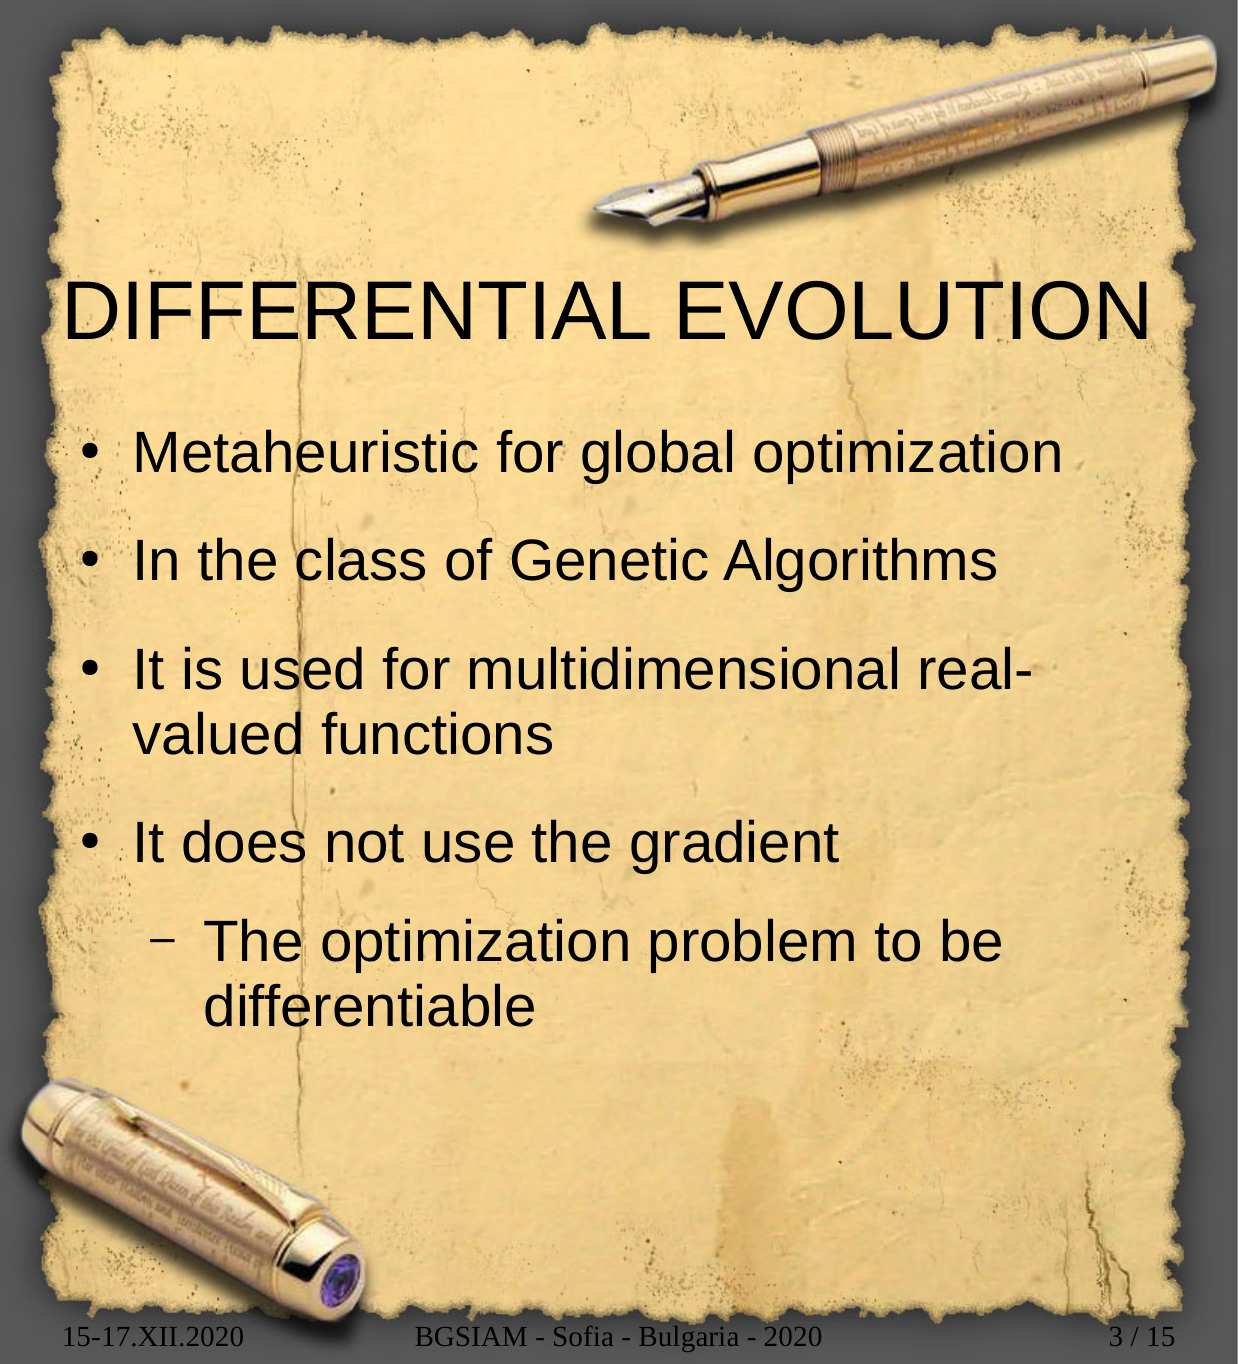

# Differential Evolution
Metaheuristic for global optimization
In the class of Genetic Algorithms
It is used for multidimensional real-valued functions
It does not use the gradient
The optimization problem to be differentiable
15-17.XII.2020
BGSIAM - Sofia - Bulgaria - 2020
3